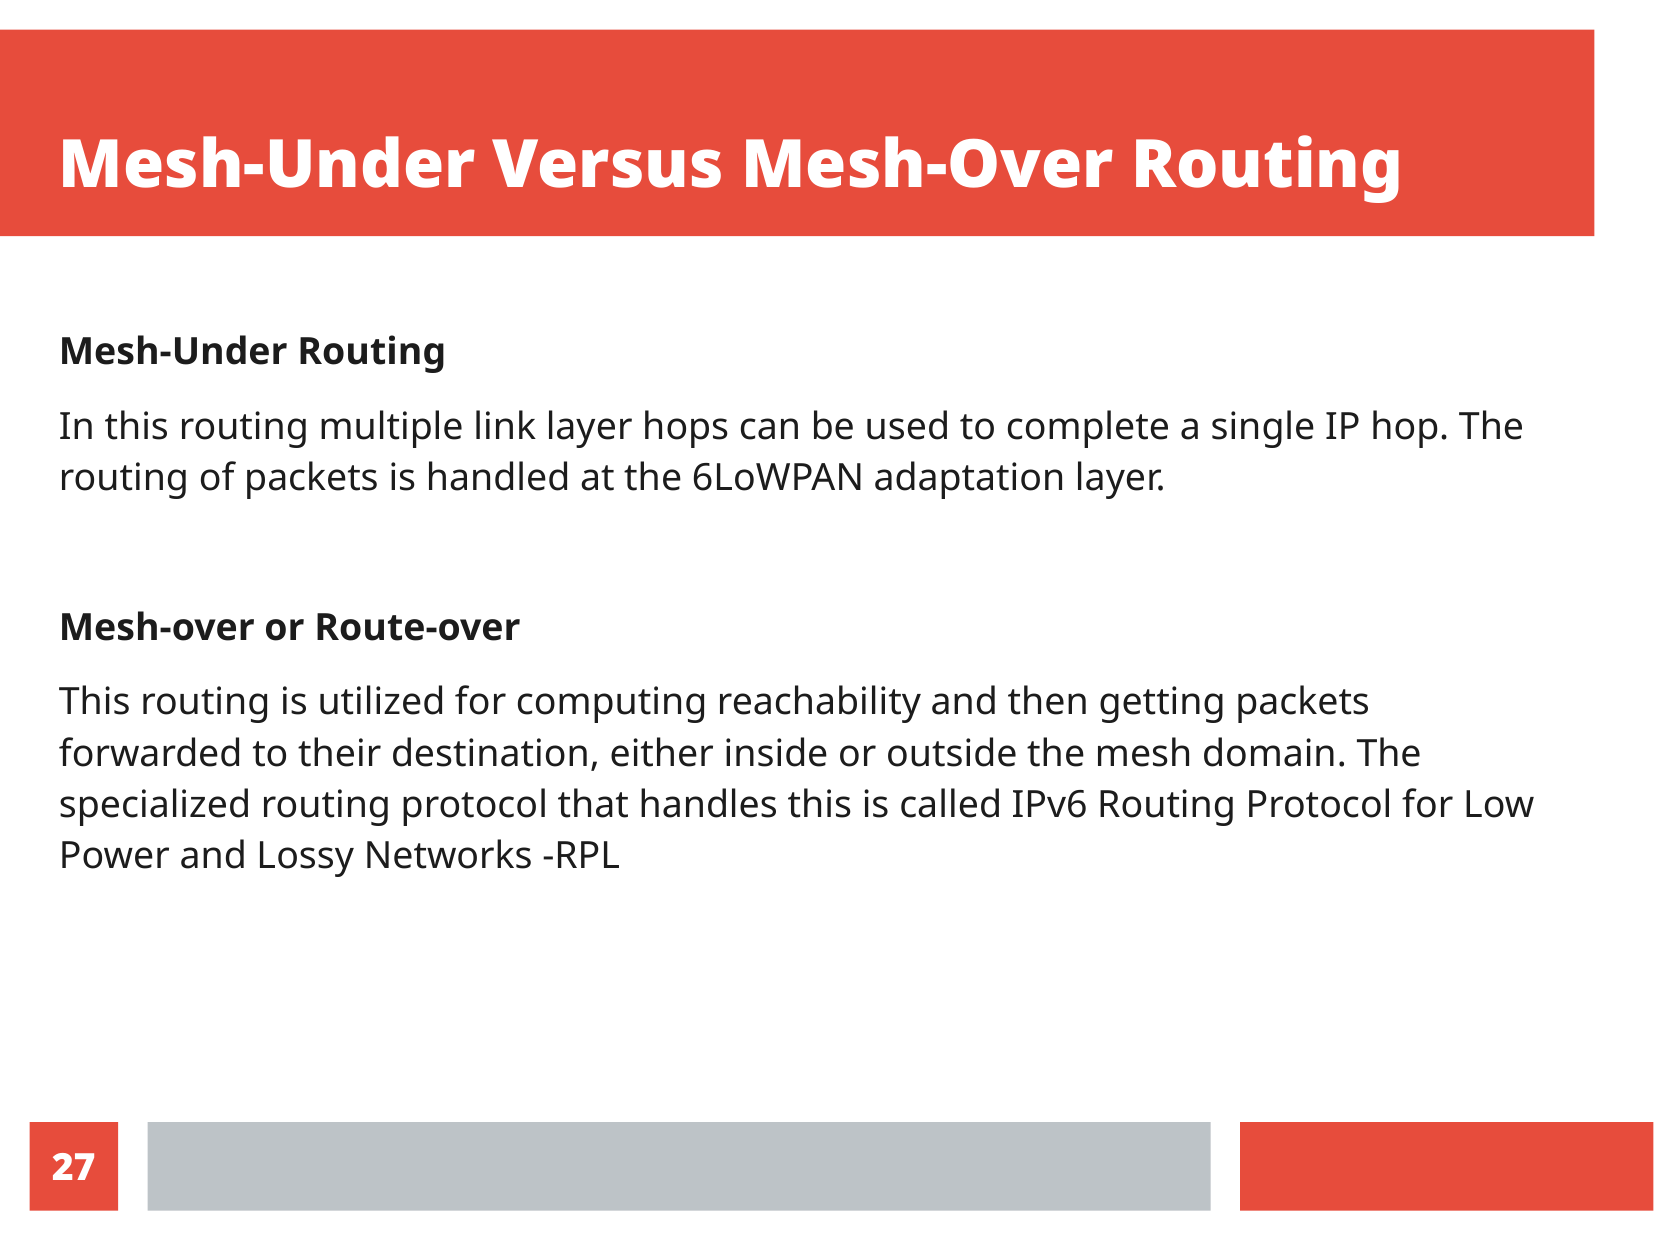

# Mesh-Under Versus Mesh-Over Routing
Mesh-Under Routing
In this routing multiple link layer hops can be used to complete a single IP hop. The routing of packets is handled at the 6LoWPAN adaptation layer.
Mesh-over or Route-over
This routing is utilized for computing reachability and then getting packets forwarded to their destination, either inside or outside the mesh domain. The specialized routing protocol that handles this is called IPv6 Routing Protocol for Low Power and Lossy Networks -RPL
27